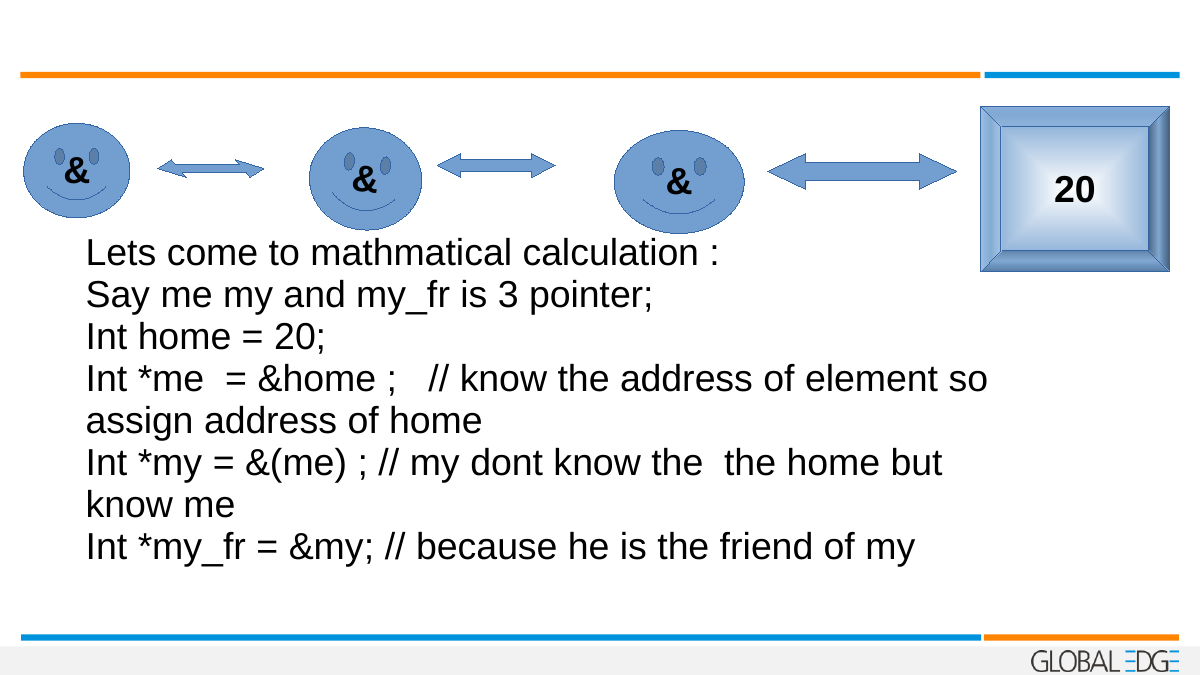

#
20
&
&
&
Lets come to mathmatical calculation :
Say me my and my_fr is 3 pointer;
Int home = 20;
Int *me = &home ; // know the address of element so assign address of home
Int *my = &(me) ; // my dont know the the home but know me
Int *my_fr = &my; // because he is the friend of my